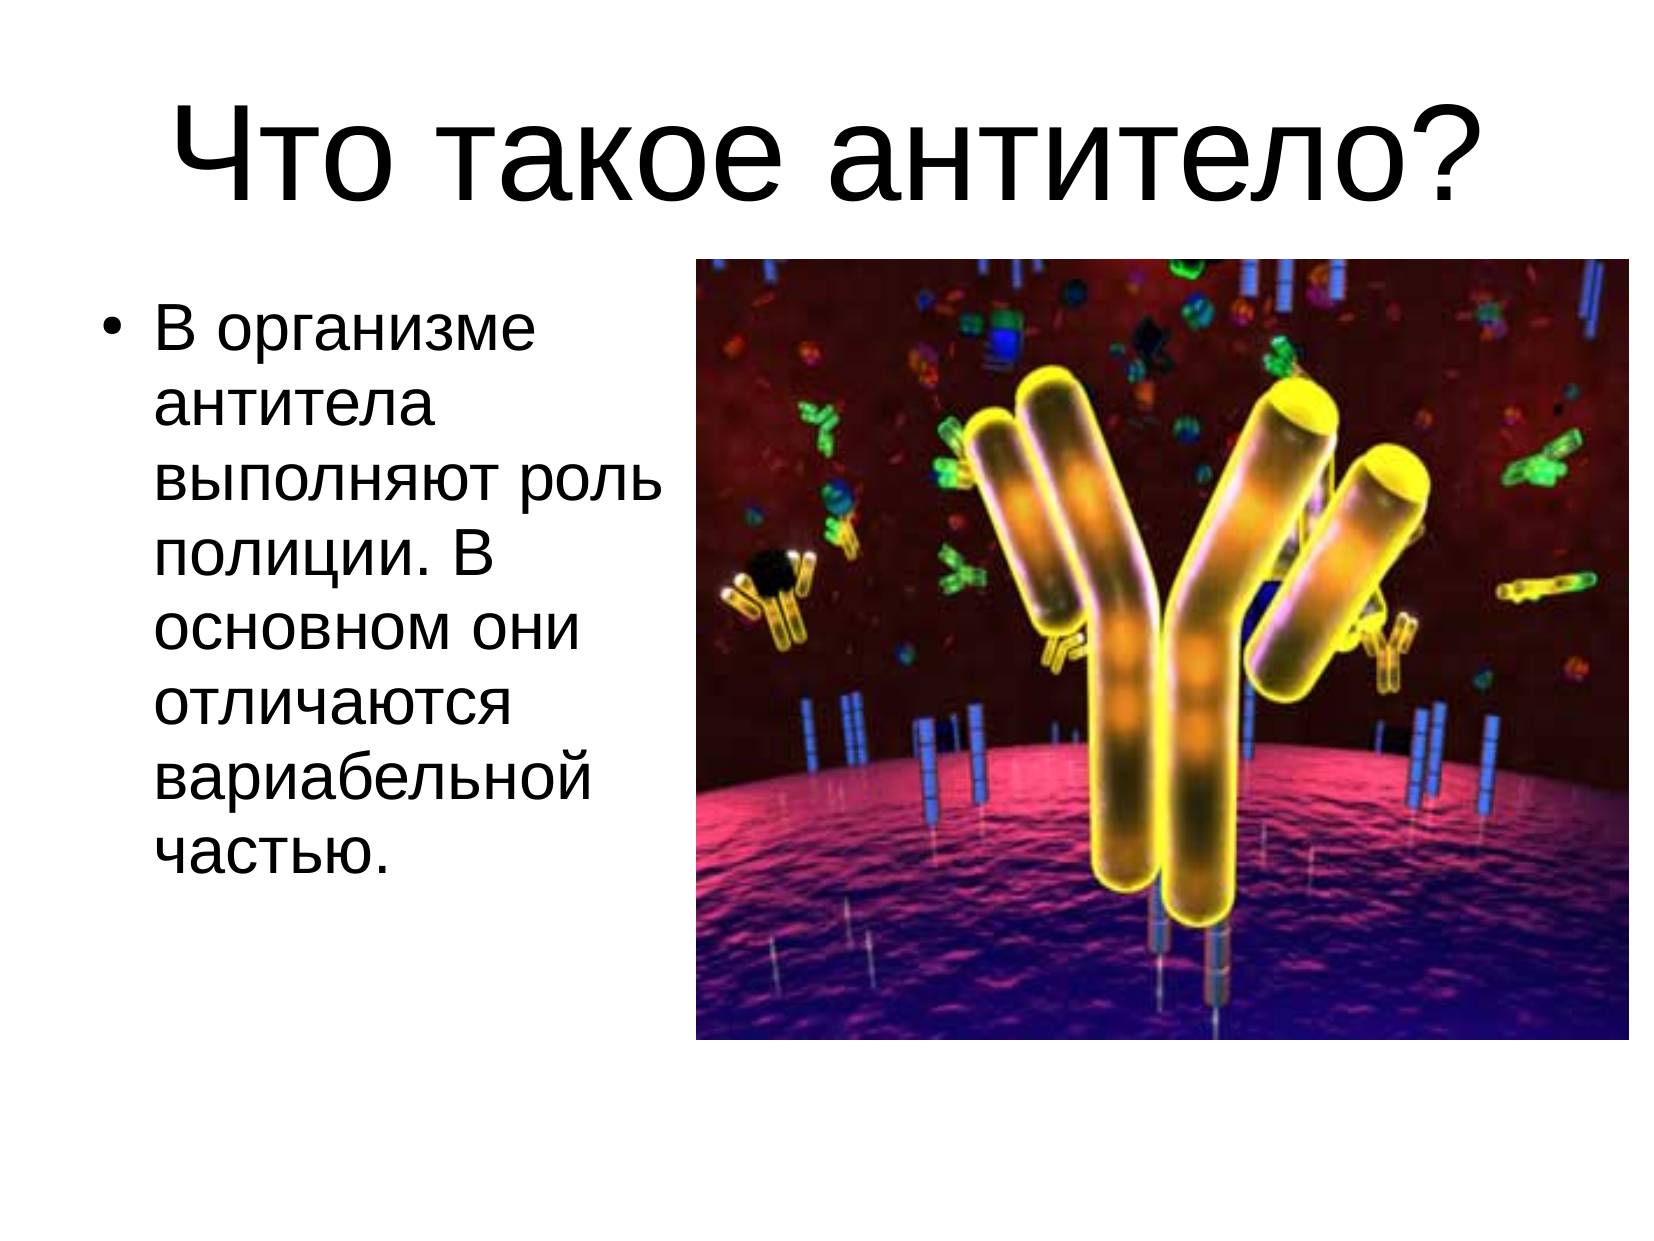

# Что такое антитело?
В организме антитела выполняют роль полиции. В основном они отличаются вариабельной частью.